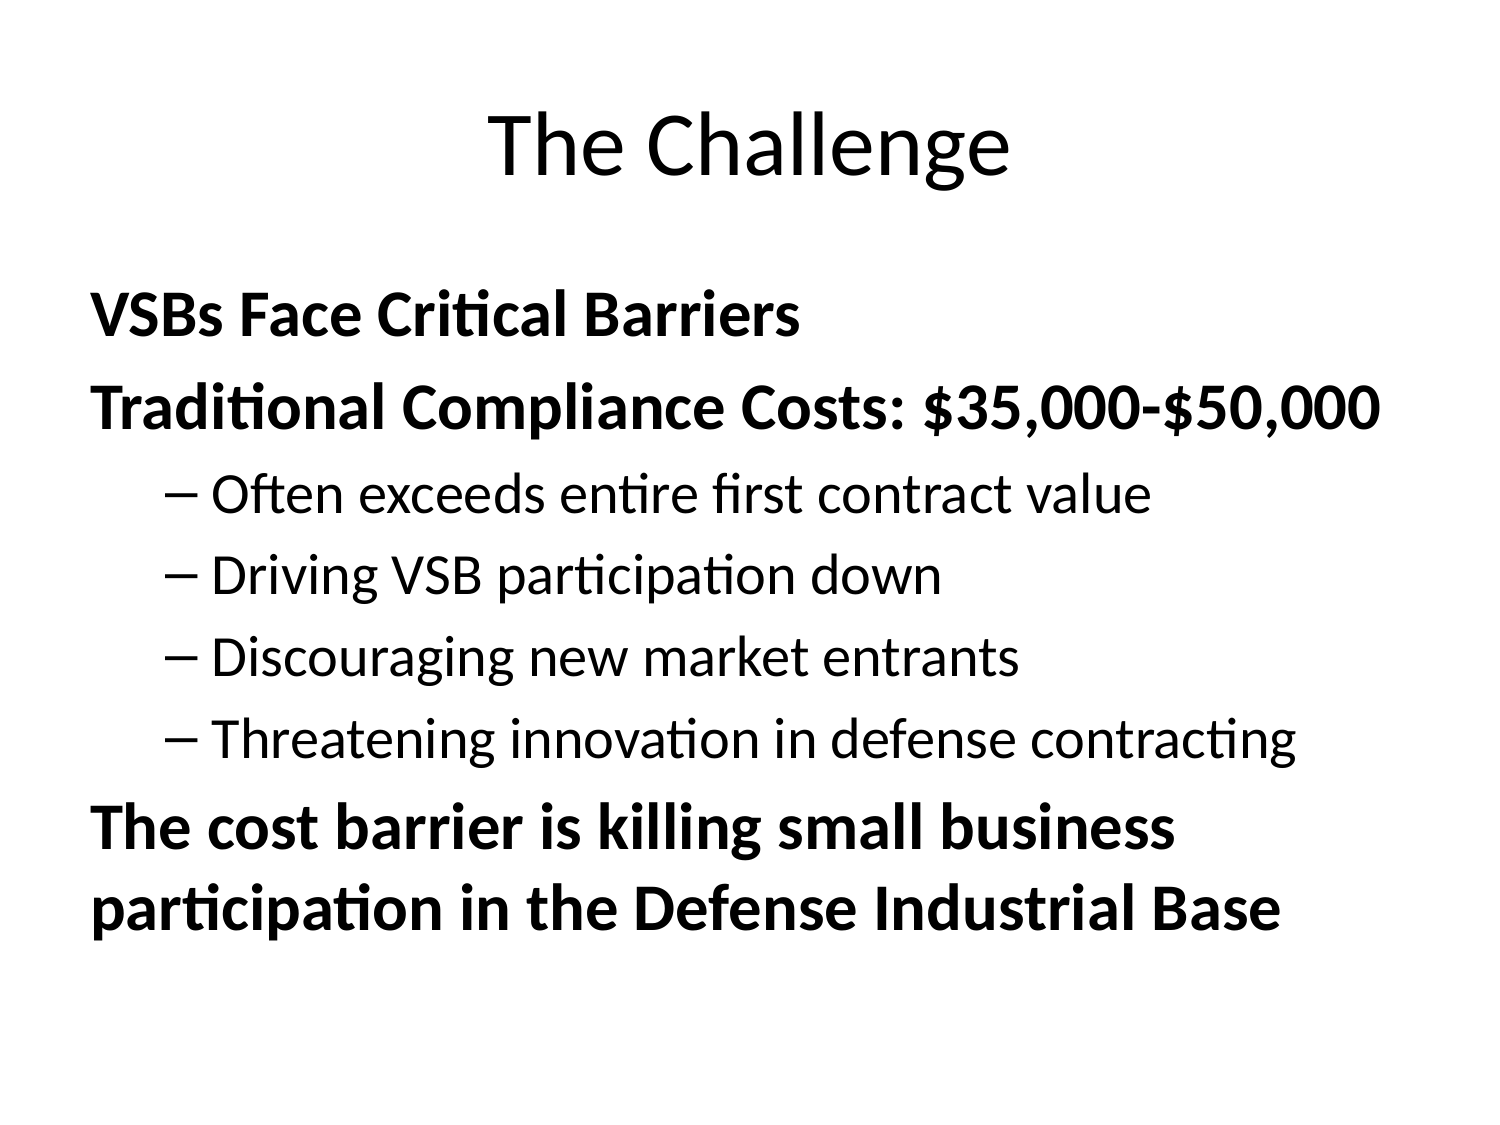

# The Challenge
VSBs Face Critical Barriers
Traditional Compliance Costs: $35,000-$50,000
Often exceeds entire first contract value
Driving VSB participation down
Discouraging new market entrants
Threatening innovation in defense contracting
The cost barrier is killing small business participation in the Defense Industrial Base